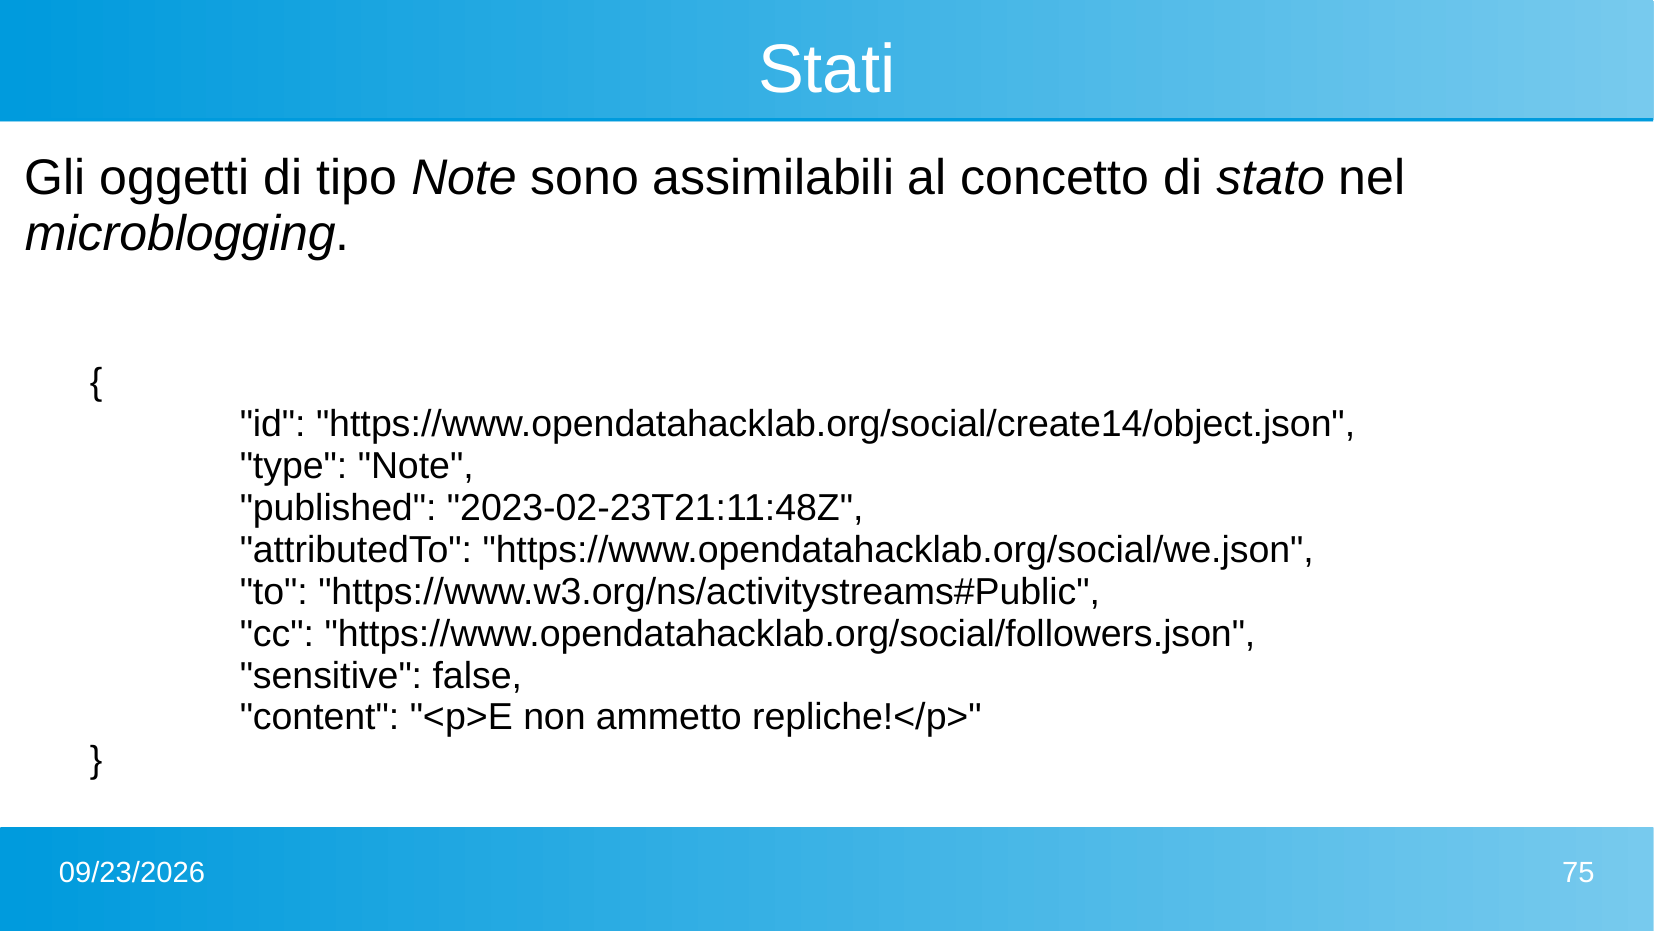

# Stati
Gli oggetti di tipo Note sono assimilabili al concetto di stato nel microblogging.
{
		"id": "https://www.opendatahacklab.org/social/create14/object.json",
		"type": "Note",
		"published": "2023-02-23T21:11:48Z",
		"attributedTo": "https://www.opendatahacklab.org/social/we.json",
		"to": "https://www.w3.org/ns/activitystreams#Public",
		"cc": "https://www.opendatahacklab.org/social/followers.json",
		"sensitive": false,
		"content": "<p>E non ammetto repliche!</p>"
}
75